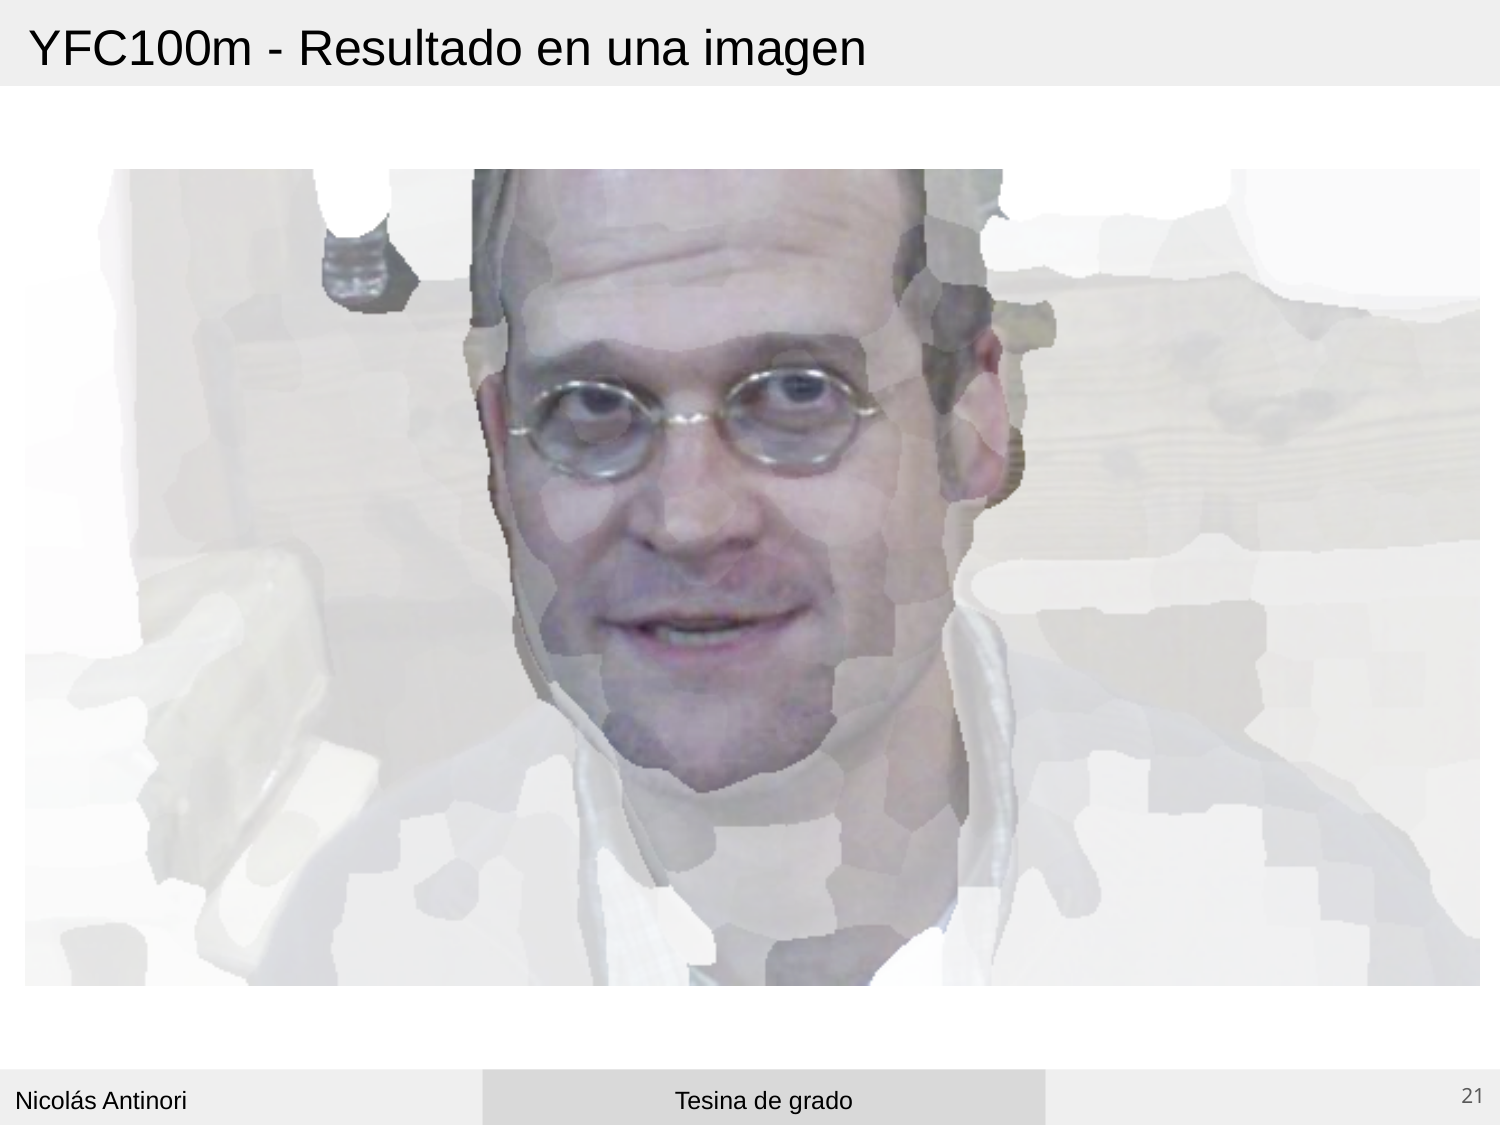

YFC100m - Resultado en una imagen
Nicolás Antinori
Tesina de grado